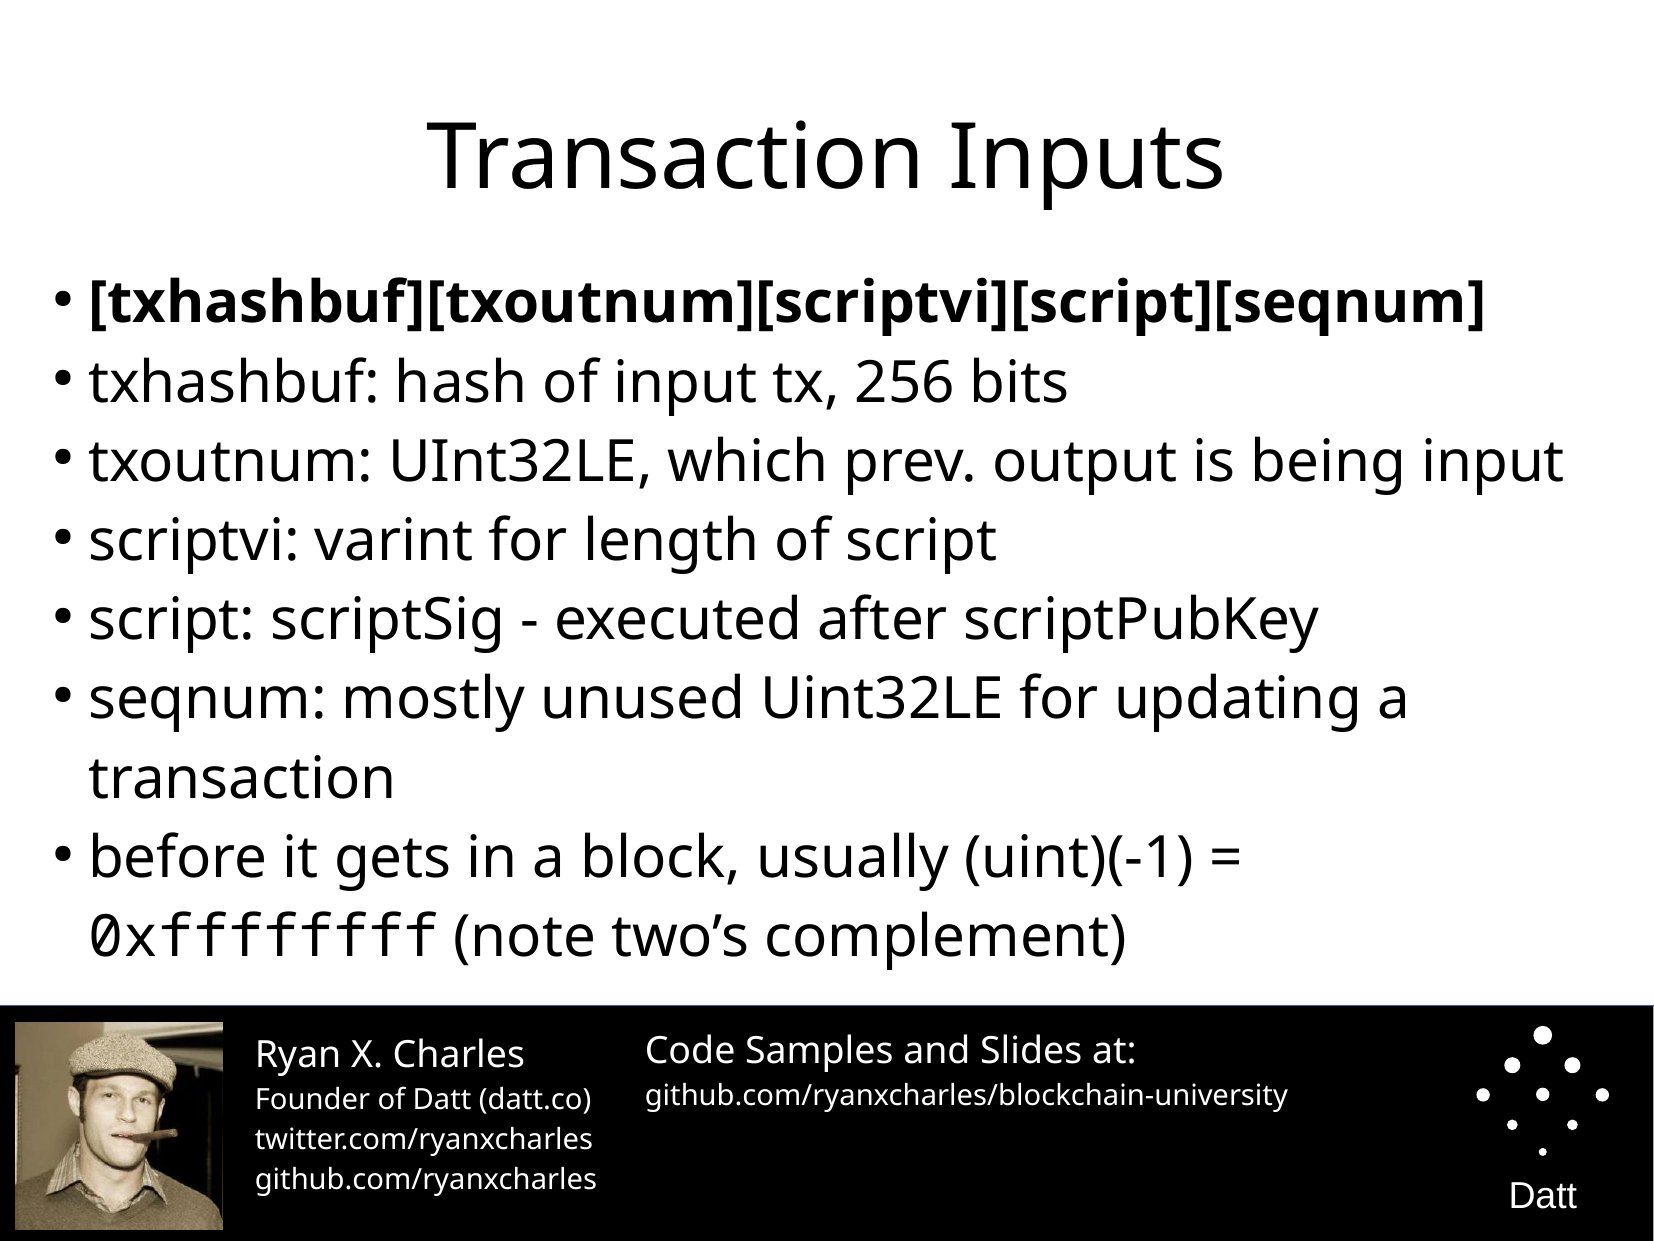

# Transaction Inputs
[txhashbuf][txoutnum][scriptvi][script][seqnum]
txhashbuf: hash of input tx, 256 bits
txoutnum: UInt32LE, which prev. output is being input
scriptvi: varint for length of script
script: scriptSig - executed after scriptPubKey
seqnum: mostly unused Uint32LE for updating a transaction
before it gets in a block, usually (uint)(-1) = 0xffffffff (note two’s complement)
Code Samples and Slides at:
github.com/ryanxcharles/blockchain-university
Ryan X. Charles
Founder of Datt (datt.co)
twitter.com/ryanxcharles
github.com/ryanxcharles
Datt